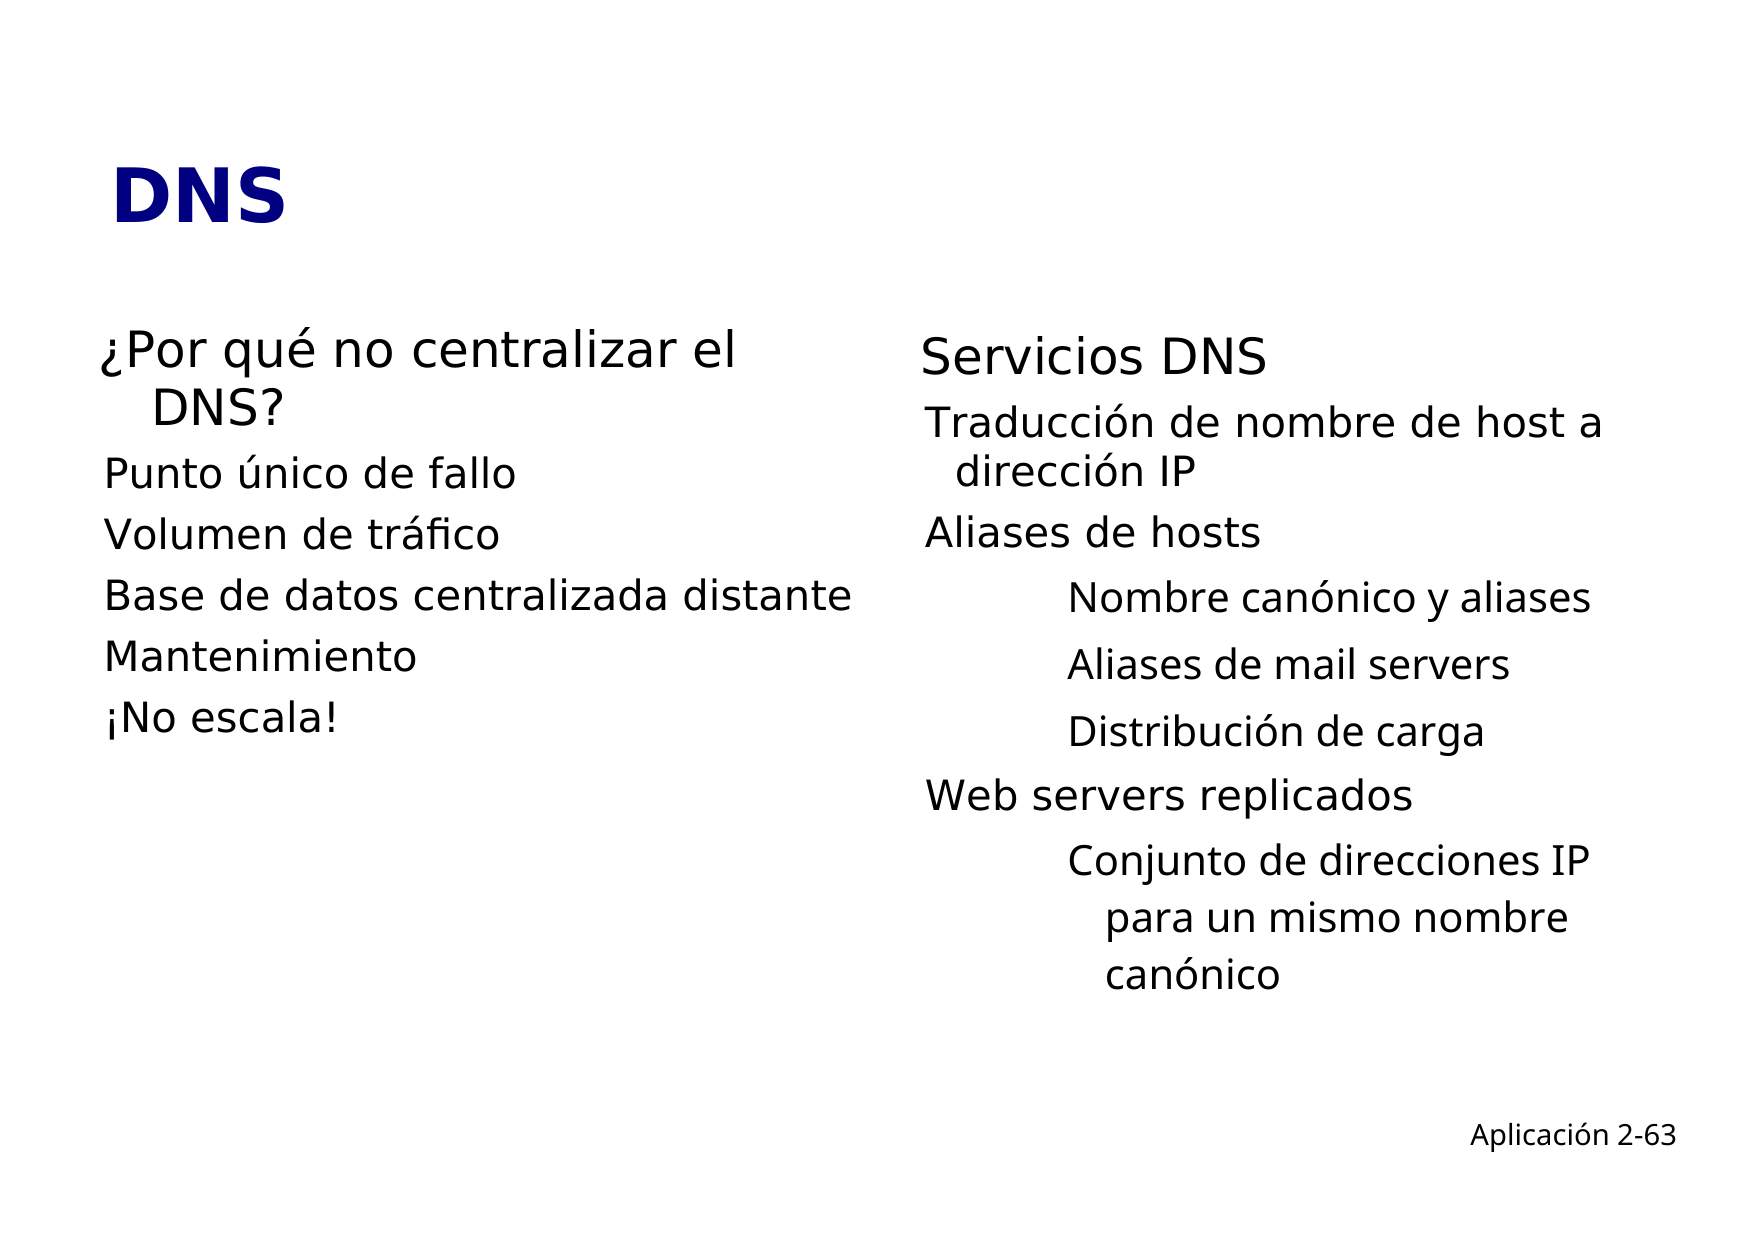

# DNS
¿Por qué no centralizar el DNS?
Punto único de fallo
Volumen de tráfico
Base de datos centralizada distante
Mantenimiento
¡No escala!
Servicios DNS
Traducción de nombre de host a dirección IP
Aliases de hosts
Nombre canónico y aliases
Aliases de mail servers
Distribución de carga
Web servers replicados
Conjunto de direcciones IP para un mismo nombre canónico